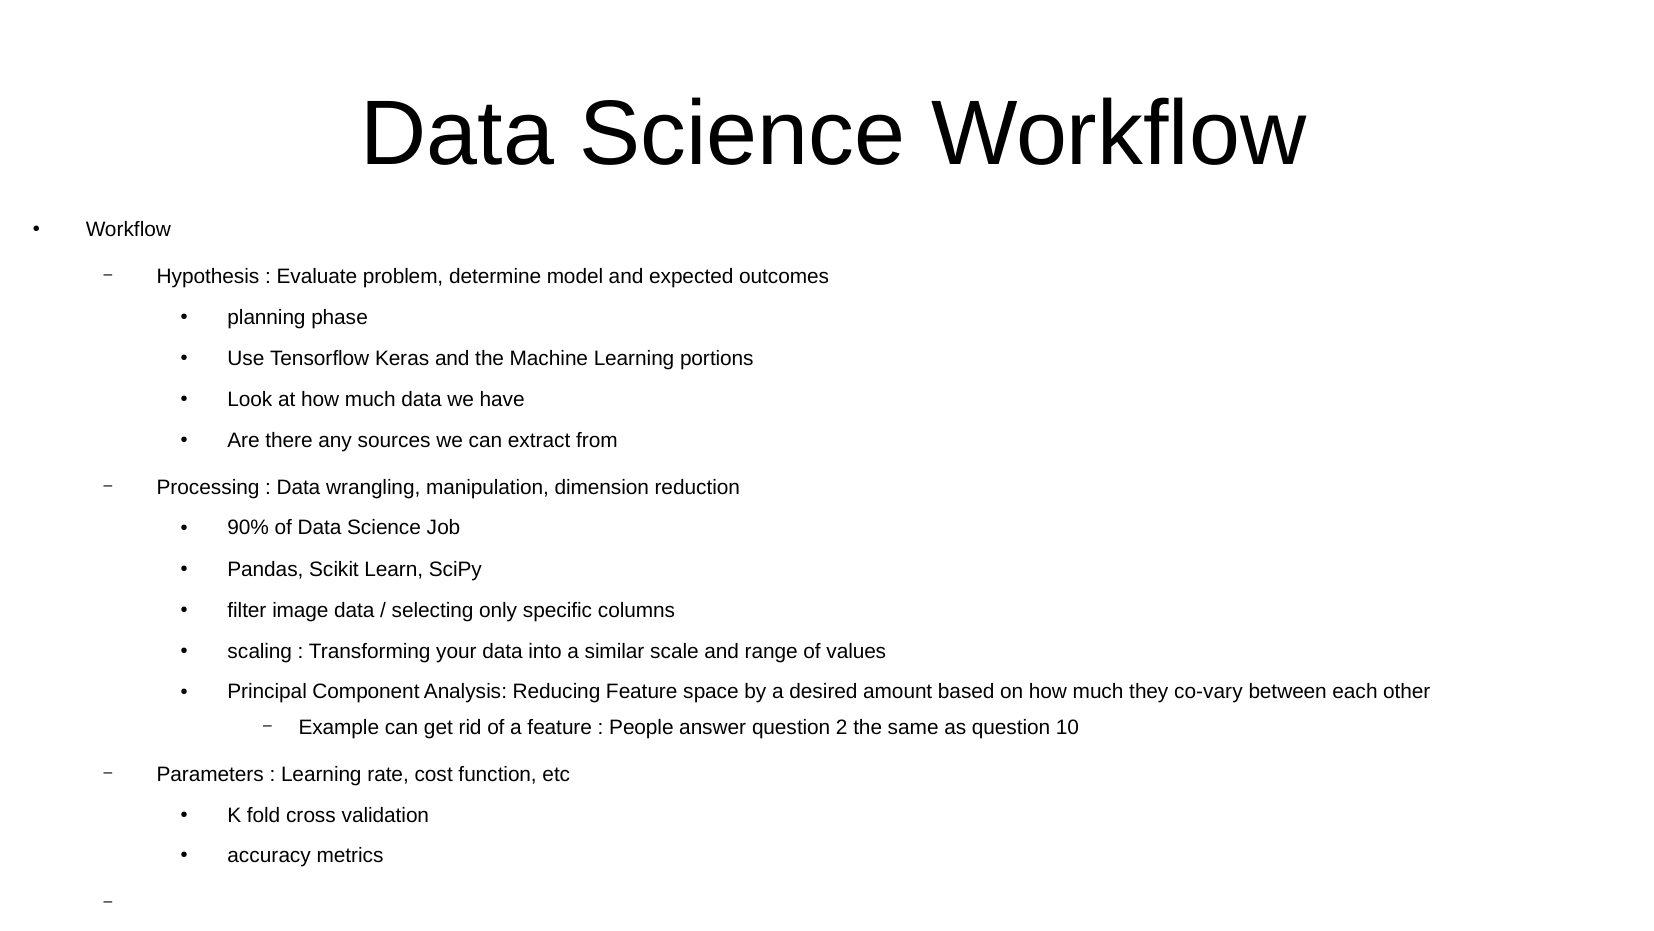

# Data Science Workflow
Workflow
Hypothesis : Evaluate problem, determine model and expected outcomes
planning phase
Use Tensorflow Keras and the Machine Learning portions
Look at how much data we have
Are there any sources we can extract from
Processing : Data wrangling, manipulation, dimension reduction
90% of Data Science Job
Pandas, Scikit Learn, SciPy
filter image data / selecting only specific columns
scaling : Transforming your data into a similar scale and range of values
Principal Component Analysis: Reducing Feature space by a desired amount based on how much they co-vary between each other
Example can get rid of a feature : People answer question 2 the same as question 10
Parameters : Learning rate, cost function, etc
K fold cross validation
accuracy metrics